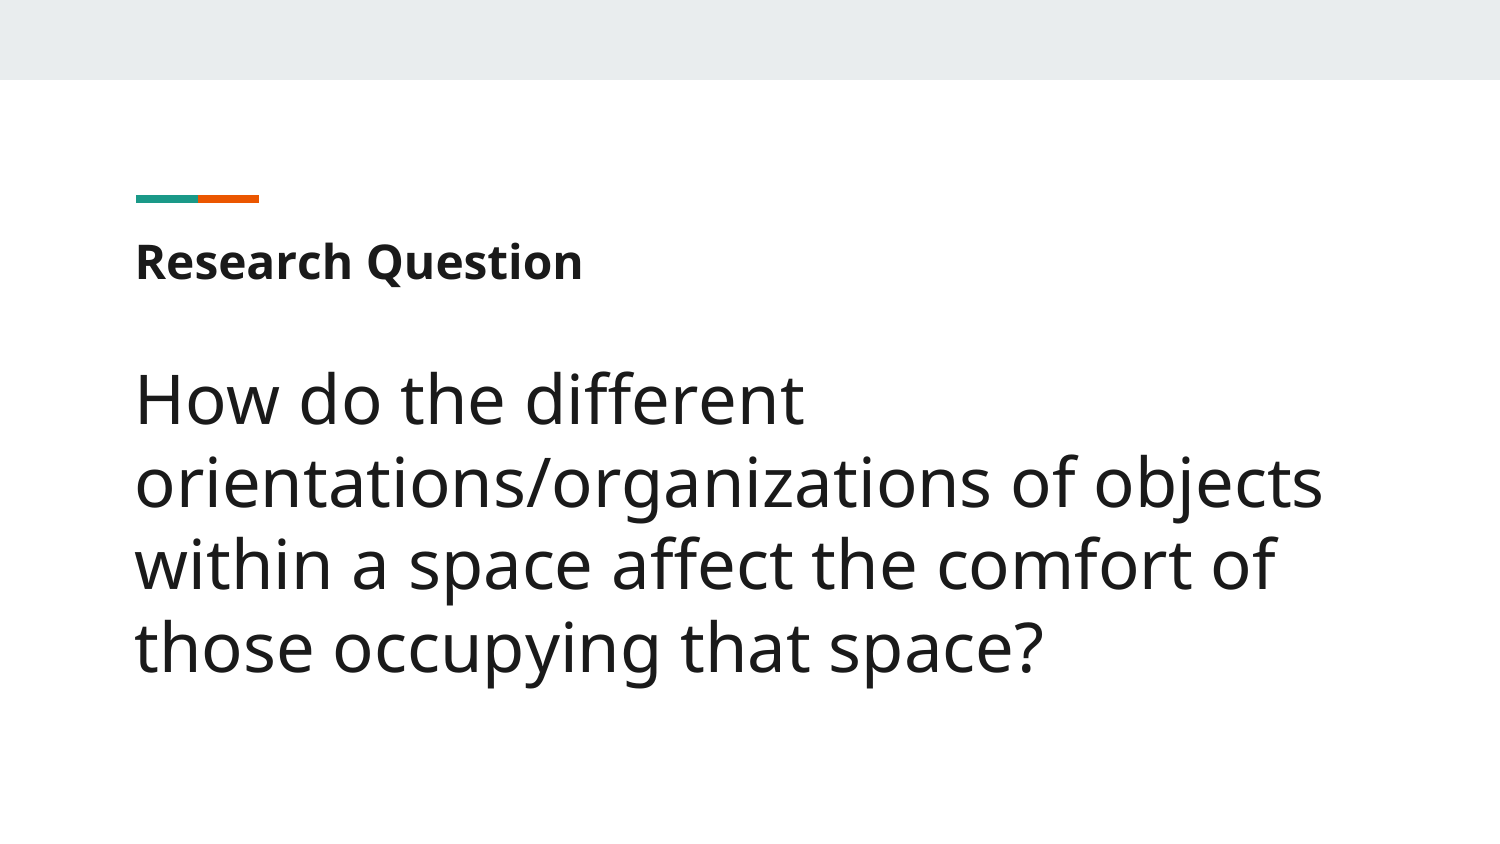

# Research Question
How do the different orientations/organizations of objects within a space affect the comfort of those occupying that space?